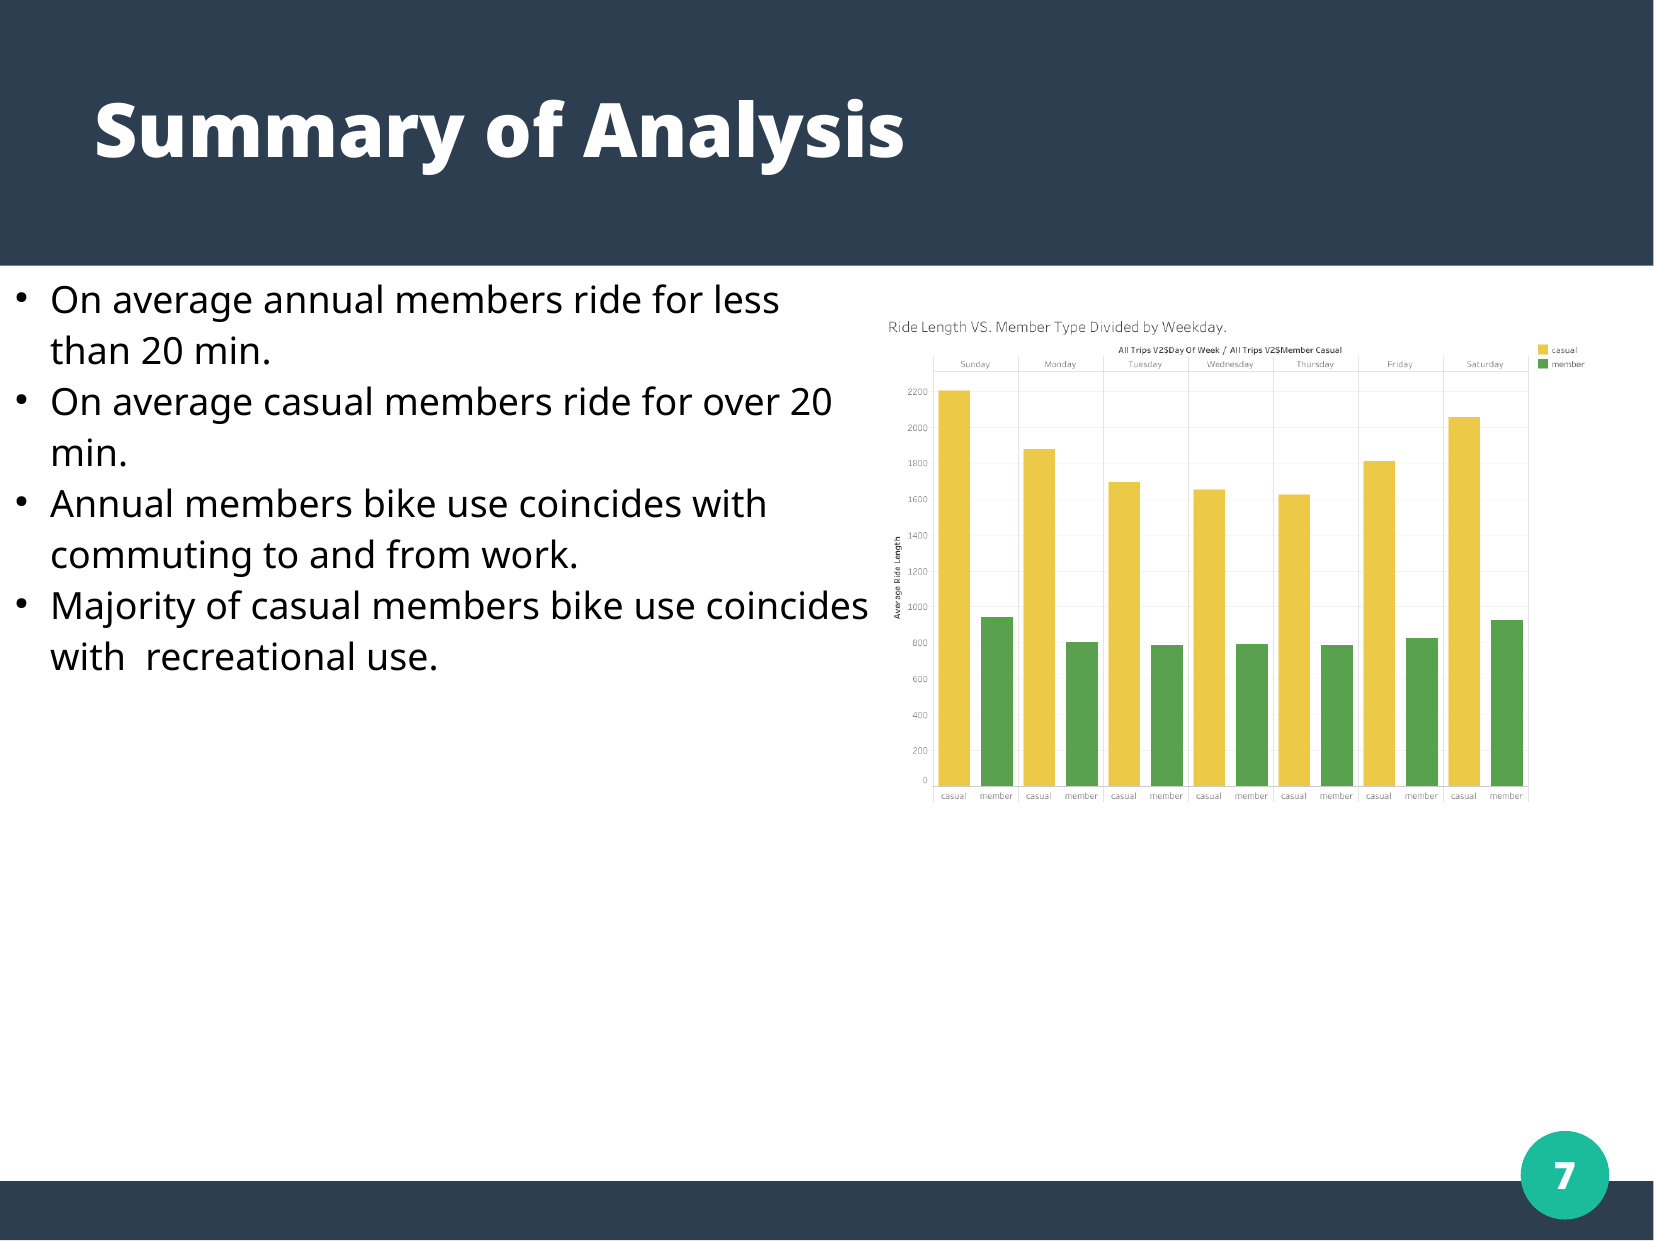

# Summary of Analysis
On average annual members ride for less than 20 min.
On average casual members ride for over 20 min.
Annual members bike use coincides with commuting to and from work.
Majority of casual members bike use coincides with recreational use.
7